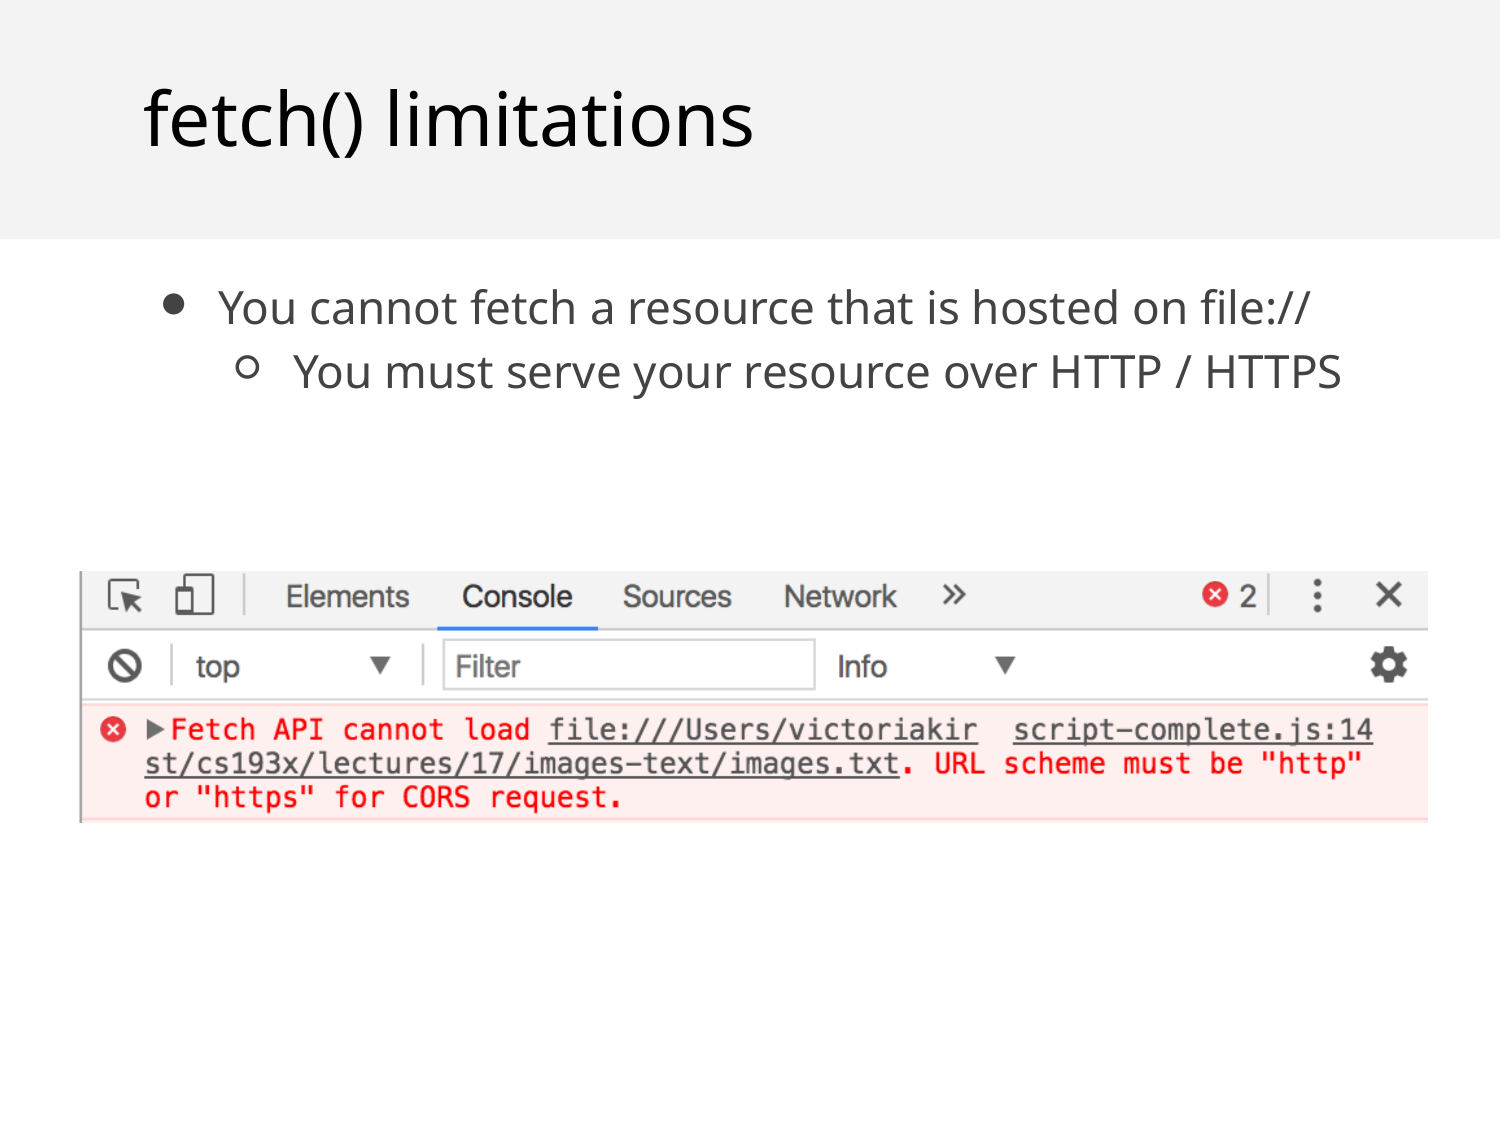

# fetch() limitations
You cannot fetch a resource that is hosted on file://
You must serve your resource over HTTP / HTTPS